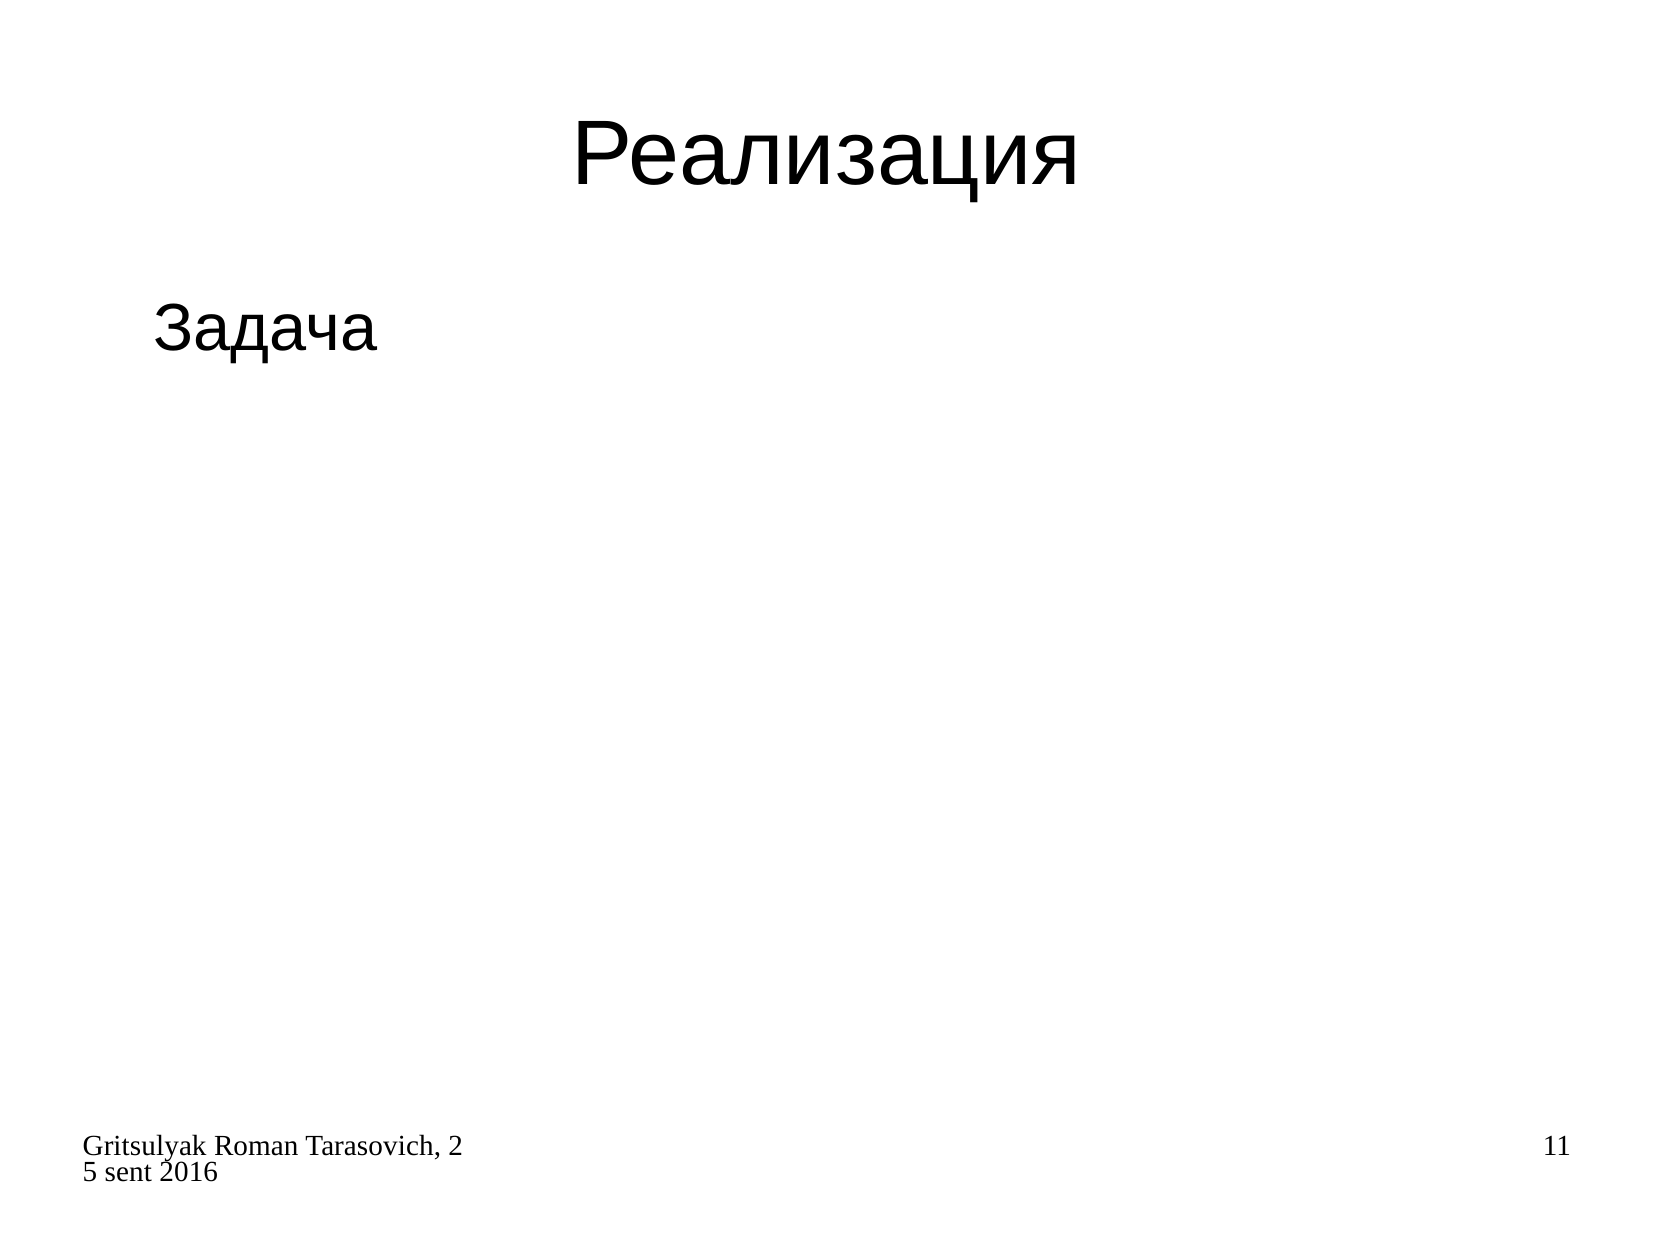

# Реализация
Задача
Gritsulyak Roman Tarasovich, 25 sent 2016
11